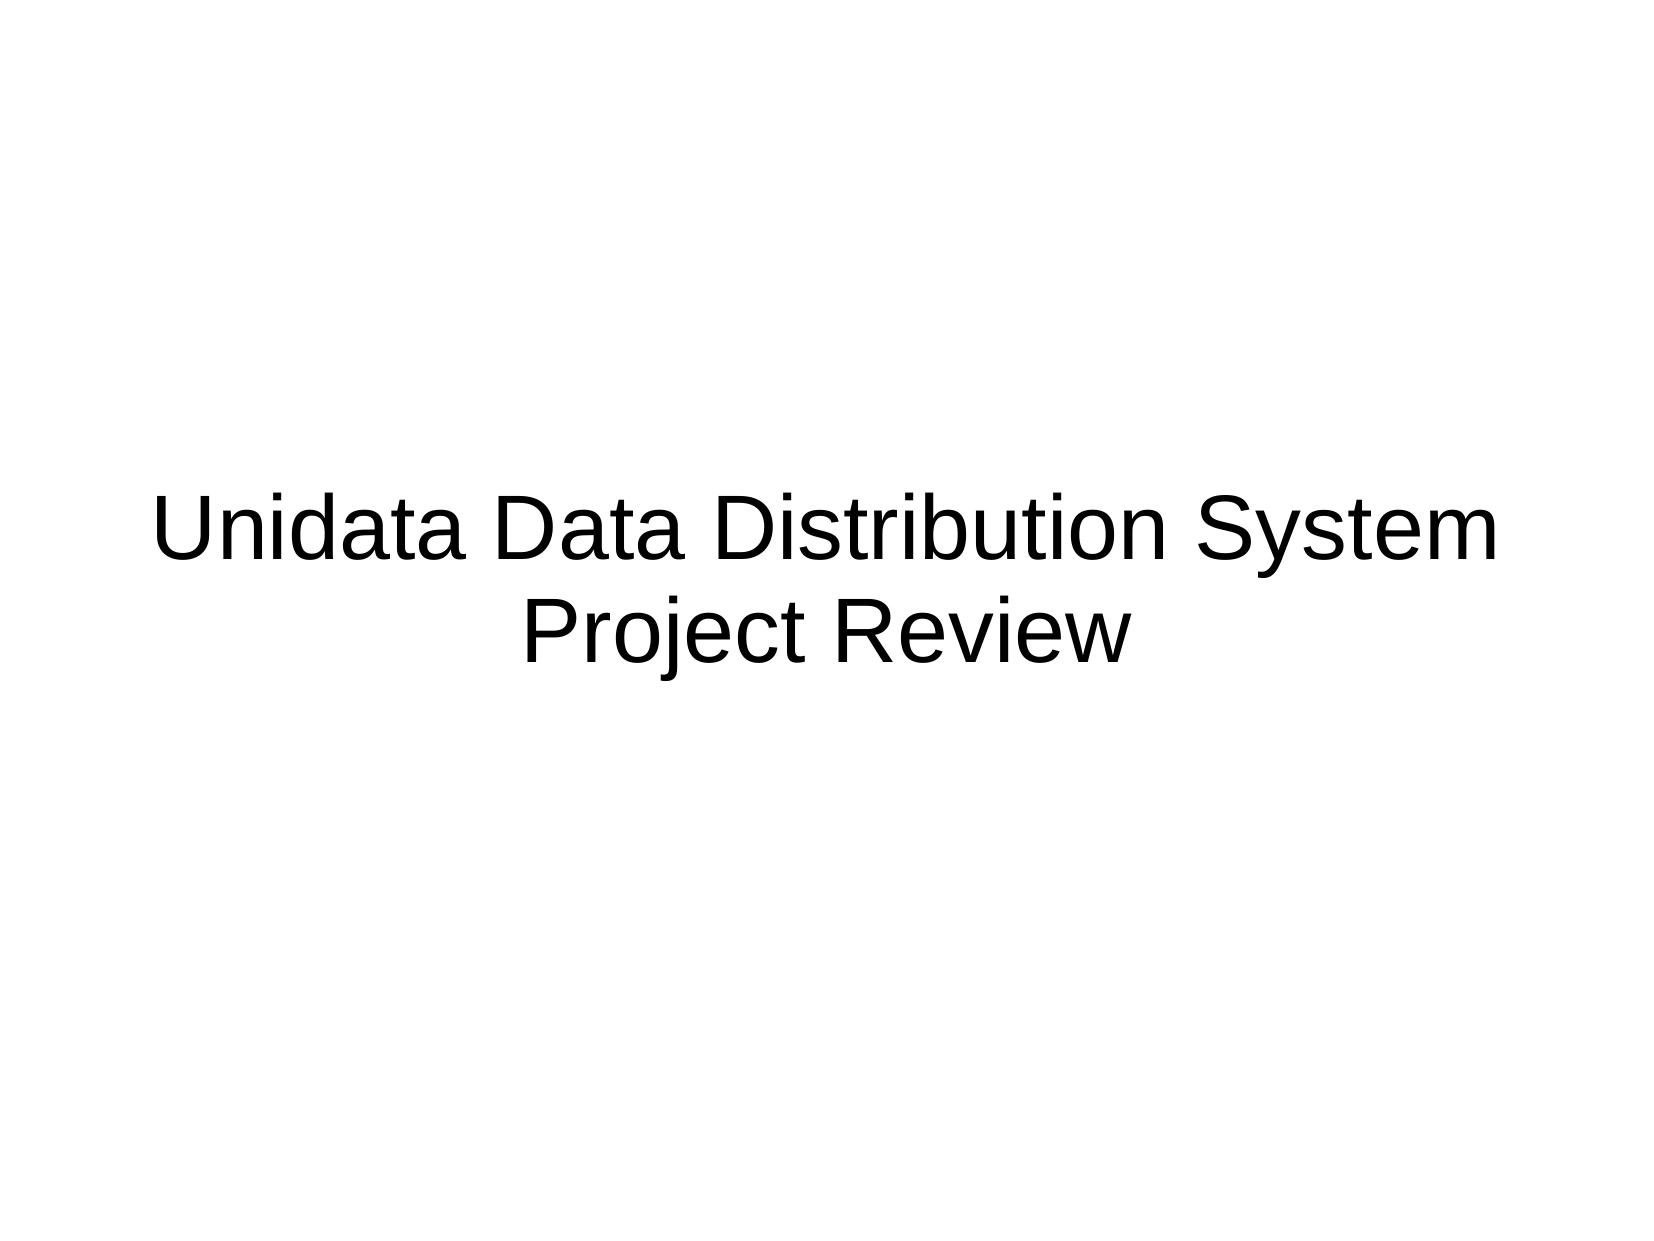

# Unidata Data Distribution System Project Review